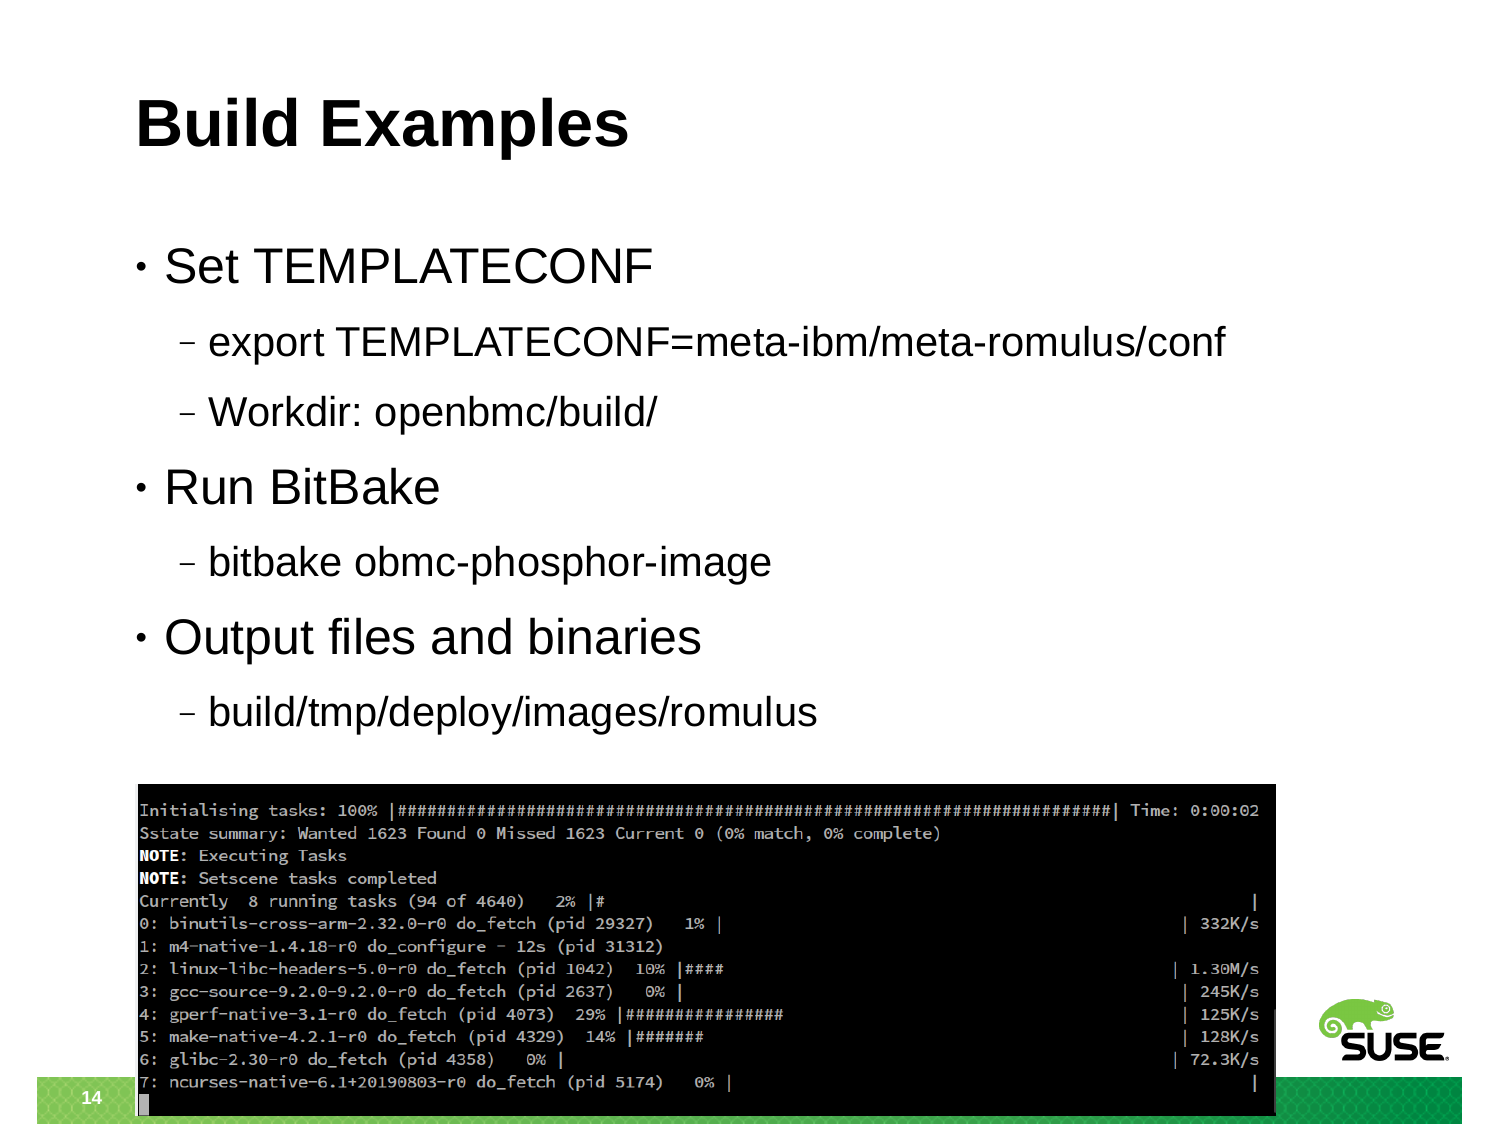

# Build Examples
Set TEMPLATECONF
export TEMPLATECONF=meta-ibm/meta-romulus/conf
Workdir: openbmc/build/
Run BitBake
bitbake obmc-phosphor-image
Output files and binaries
build/tmp/deploy/images/romulus